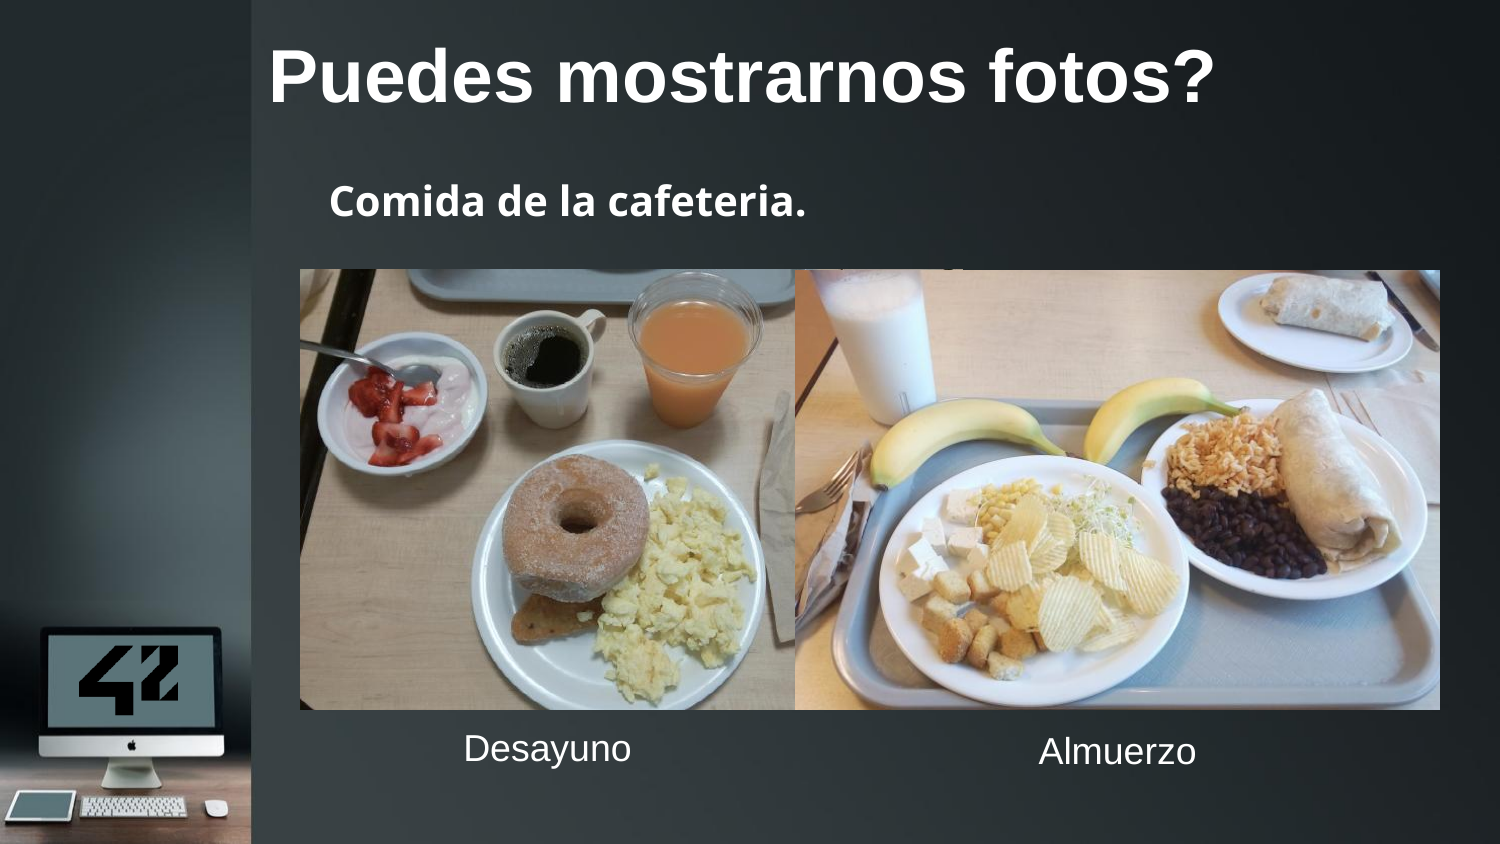

# Puedes mostrarnos fotos?
Comida de la cafeteria.
Desayuno
Almuerzo